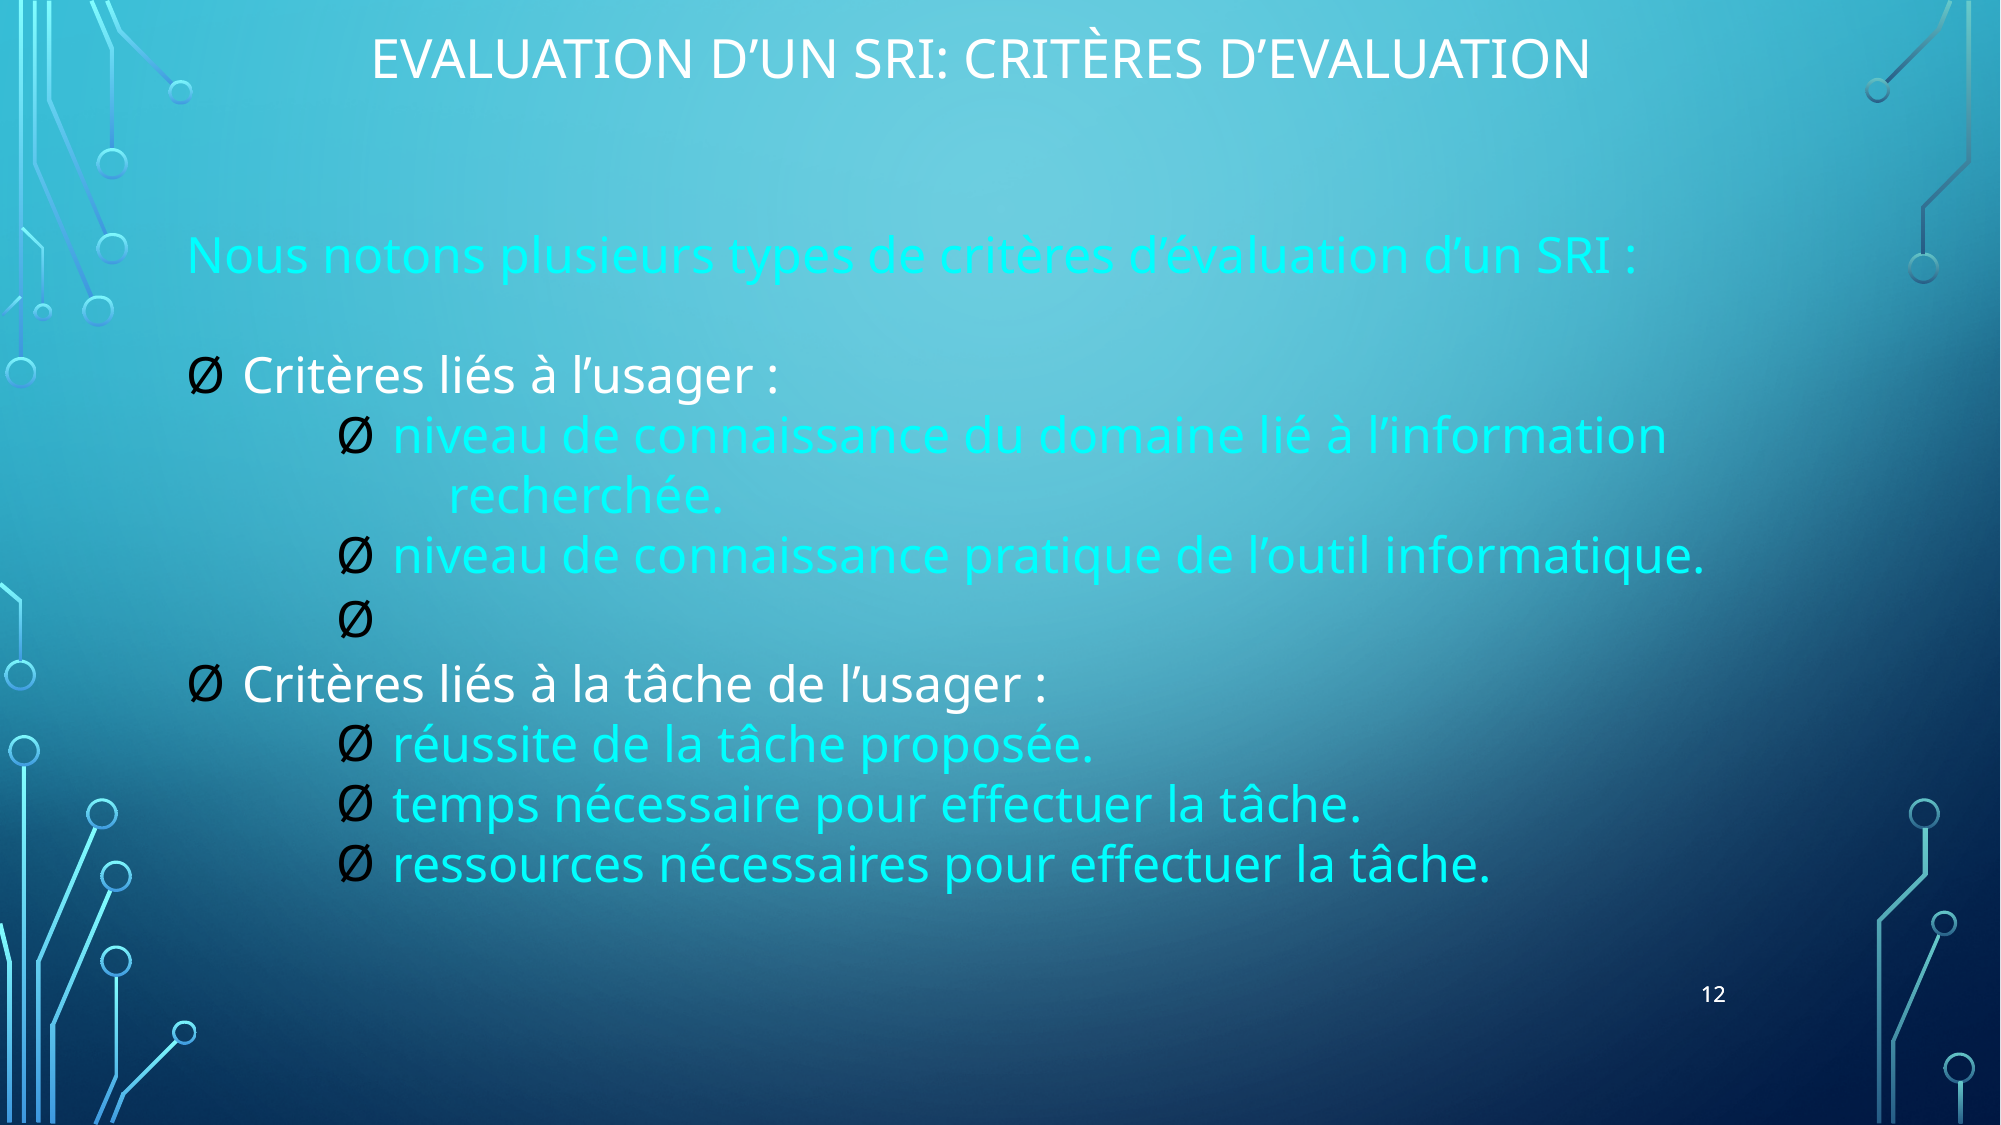

# Evaluation d’un sri: critères d’evaluation
Nous notons plusieurs types de critères d’évaluation d’un SRI :
Critères liés à l’usager :
niveau de connaissance du domaine lié à l’information recherchée.
niveau de connaissance pratique de l’outil informatique.
Critères liés à la tâche de l’usager :
réussite de la tâche proposée.
temps nécessaire pour effectuer la tâche.
ressources nécessaires pour effectuer la tâche.